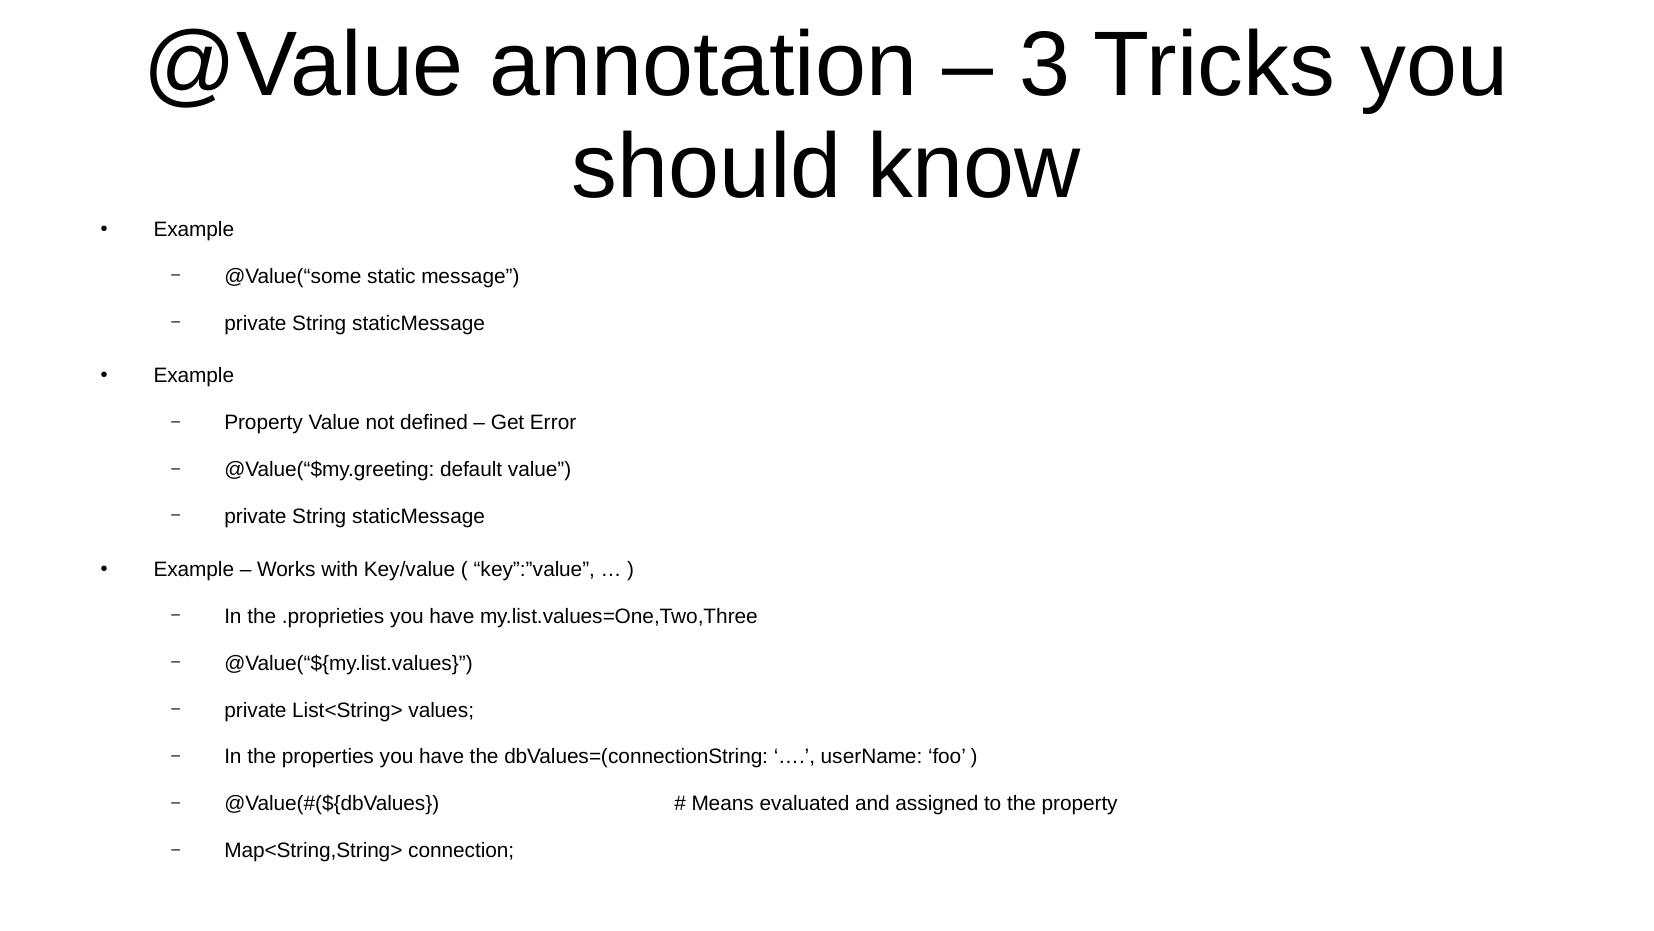

# @Value annotation – 3 Tricks you should know
Example
@Value(“some static message”)
private String staticMessage
Example
Property Value not defined – Get Error
@Value(“$my.greeting: default value”)
private String staticMessage
Example – Works with Key/value ( “key”:”value”, … )
In the .proprieties you have my.list.values=One,Two,Three
@Value(“${my.list.values}”)
private List<String> values;
In the properties you have the dbValues=(connectionString: ‘….’, userName: ‘foo’ )
@Value(#(${dbValues})				# Means evaluated and assigned to the property
Map<String,String> connection;